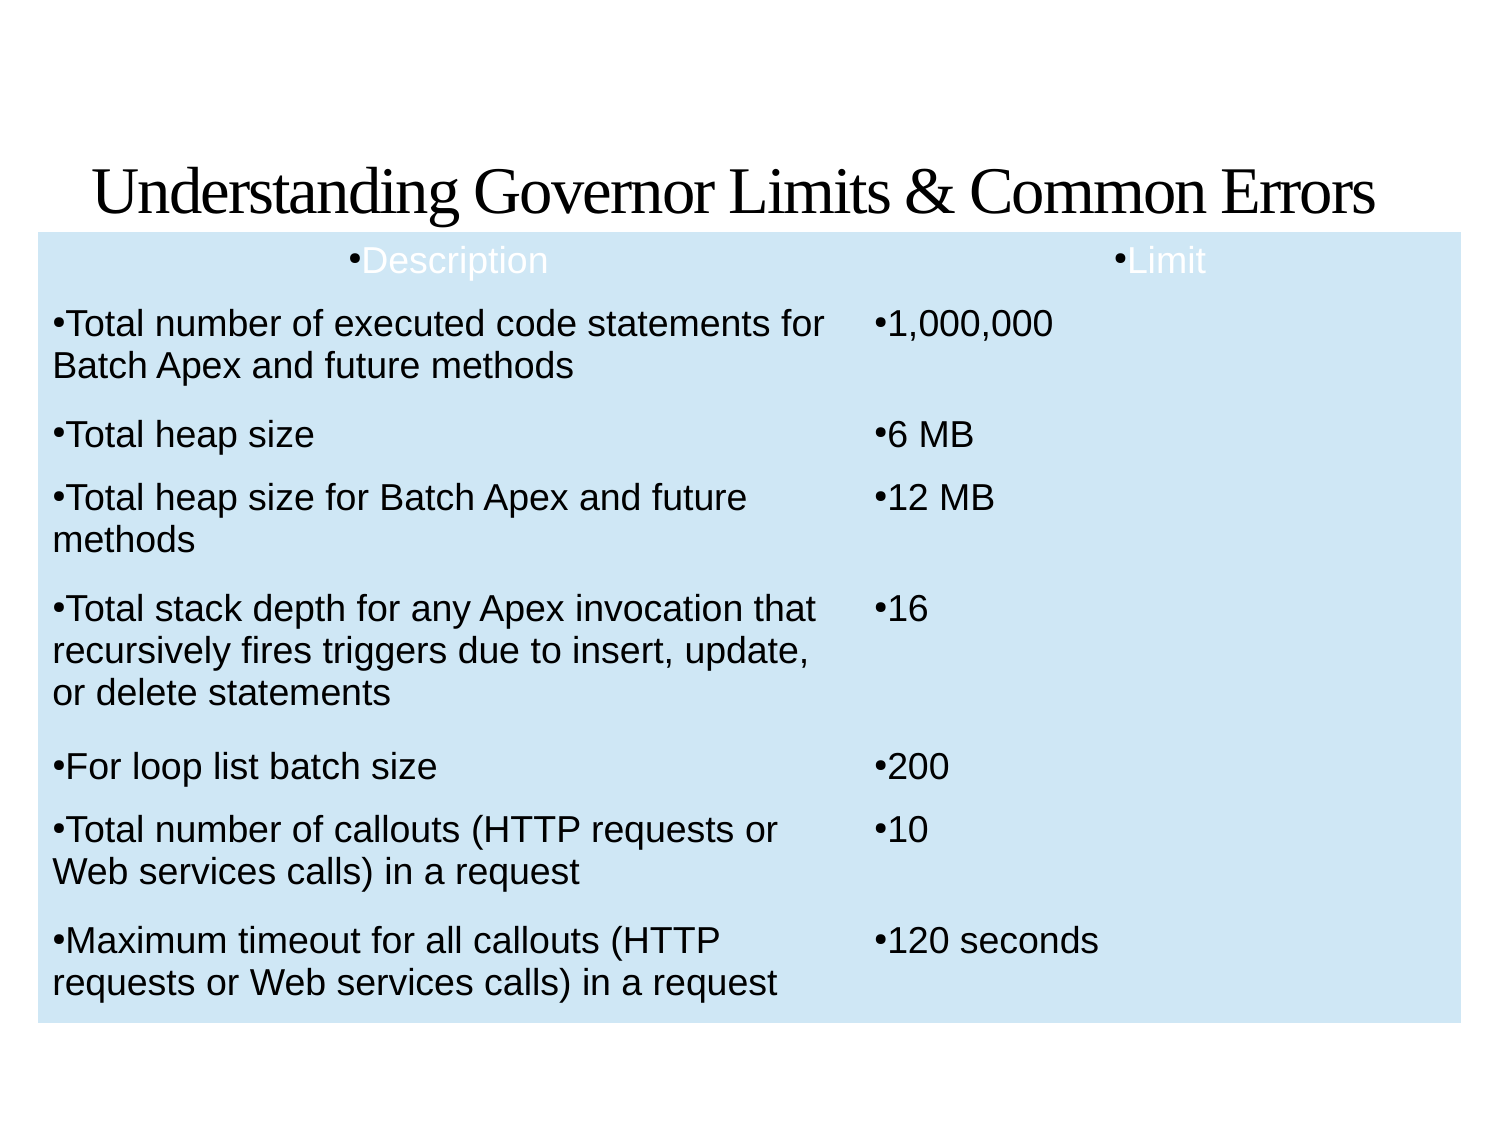

# Understanding Governor Limits & Common Errors
| Description | Limit |
| --- | --- |
| Total number of executed code statements for Batch Apex and future methods | 1,000,000 |
| Total heap size | 6 MB |
| Total heap size for Batch Apex and future methods | 12 MB |
| Total stack depth for any Apex invocation that recursively fires triggers due to insert, update, or delete statements | 16 |
| For loop list batch size | 200 |
| Total number of callouts (HTTP requests or Web services calls) in a request | 10 |
| Maximum timeout for all callouts (HTTP requests or Web services calls) in a request | 120 seconds |